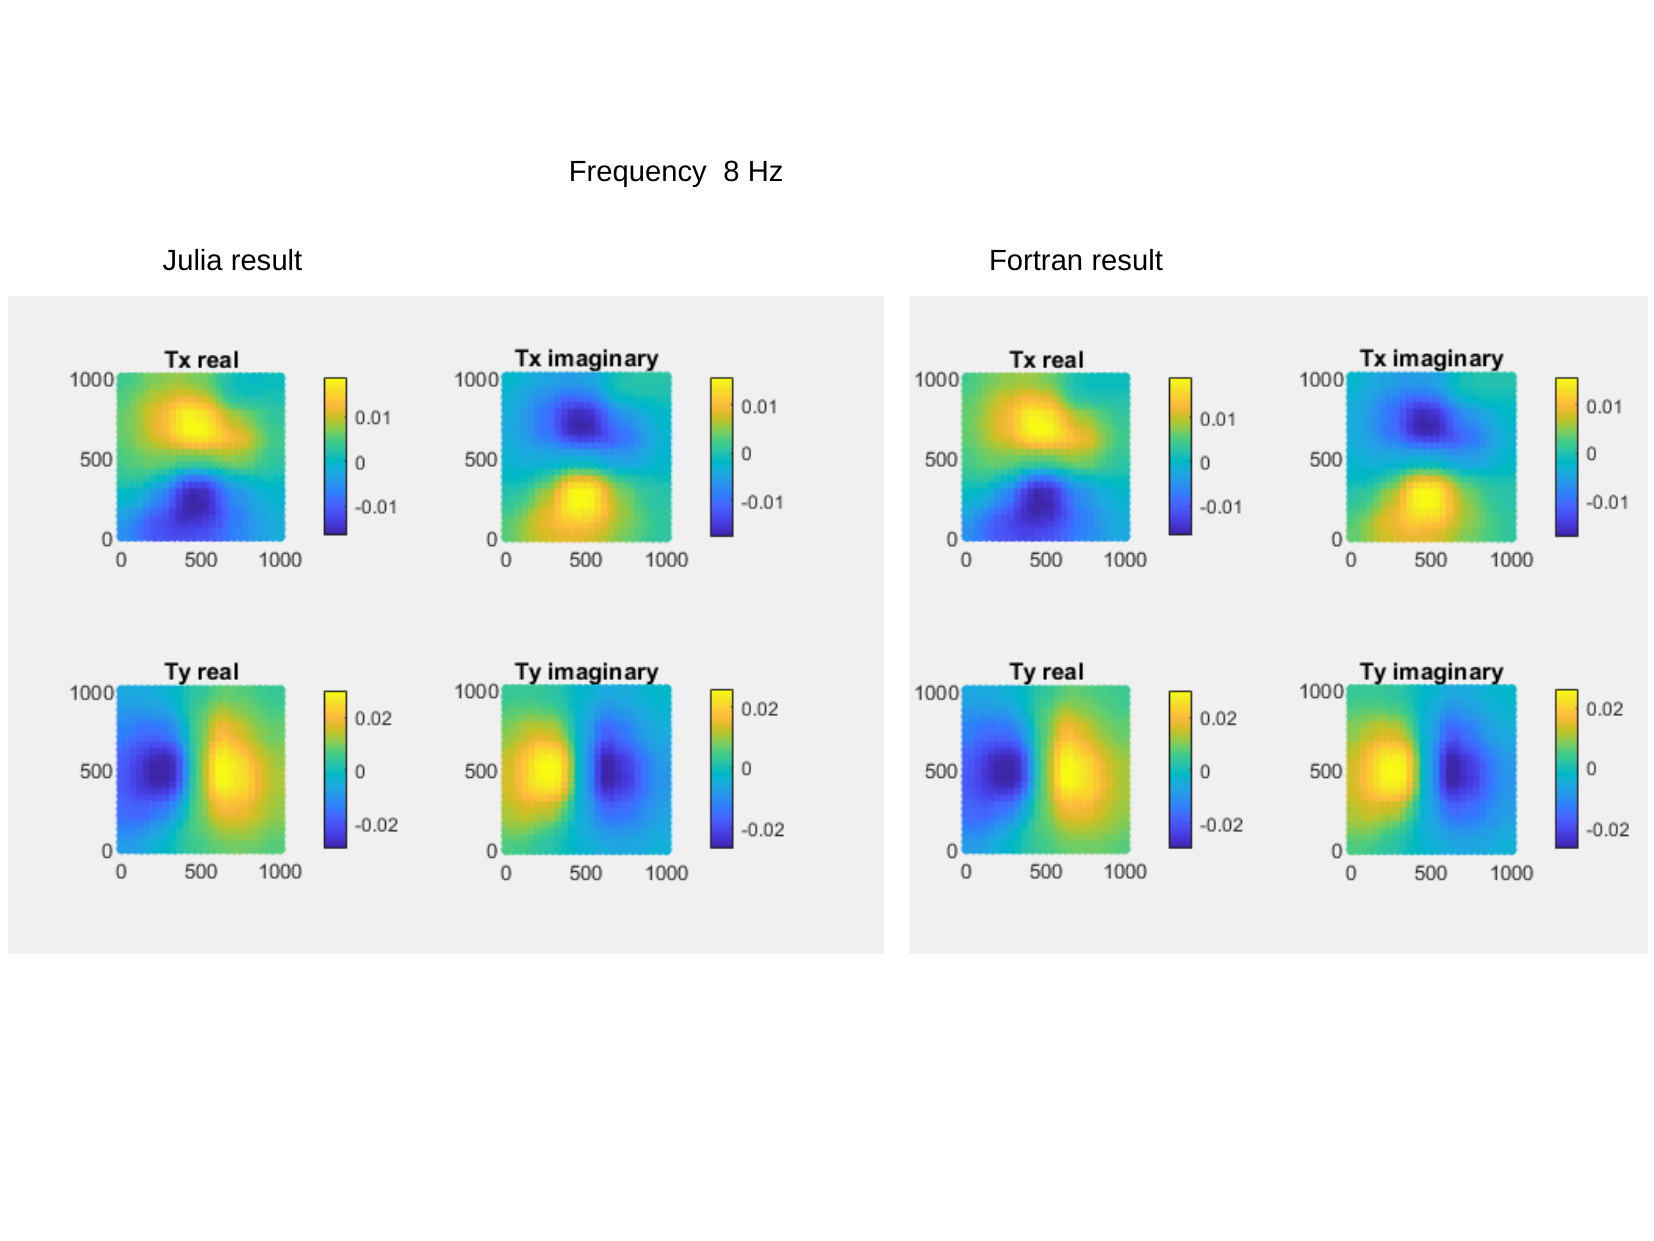

Frequency 8 Hz
Julia result
Fortran result